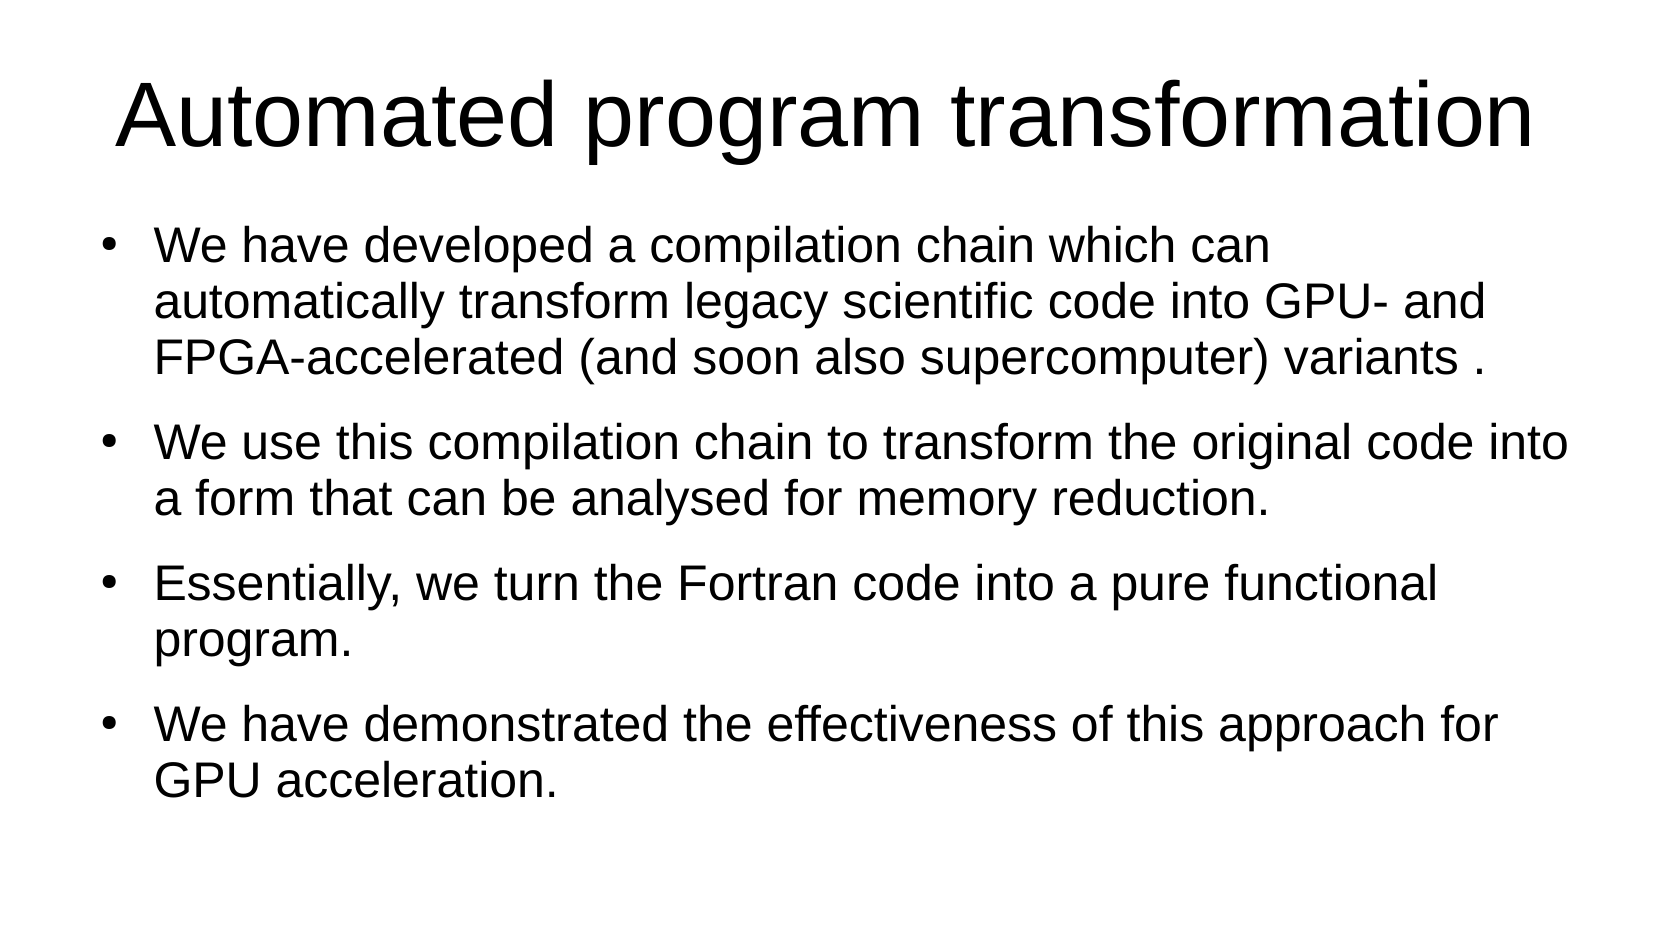

# Automated program transformation
We have developed a compilation chain which can automatically transform legacy scientific code into GPU- and FPGA-accelerated (and soon also supercomputer) variants .
We use this compilation chain to transform the original code into a form that can be analysed for memory reduction.
Essentially, we turn the Fortran code into a pure functional program.
We have demonstrated the effectiveness of this approach for GPU acceleration.